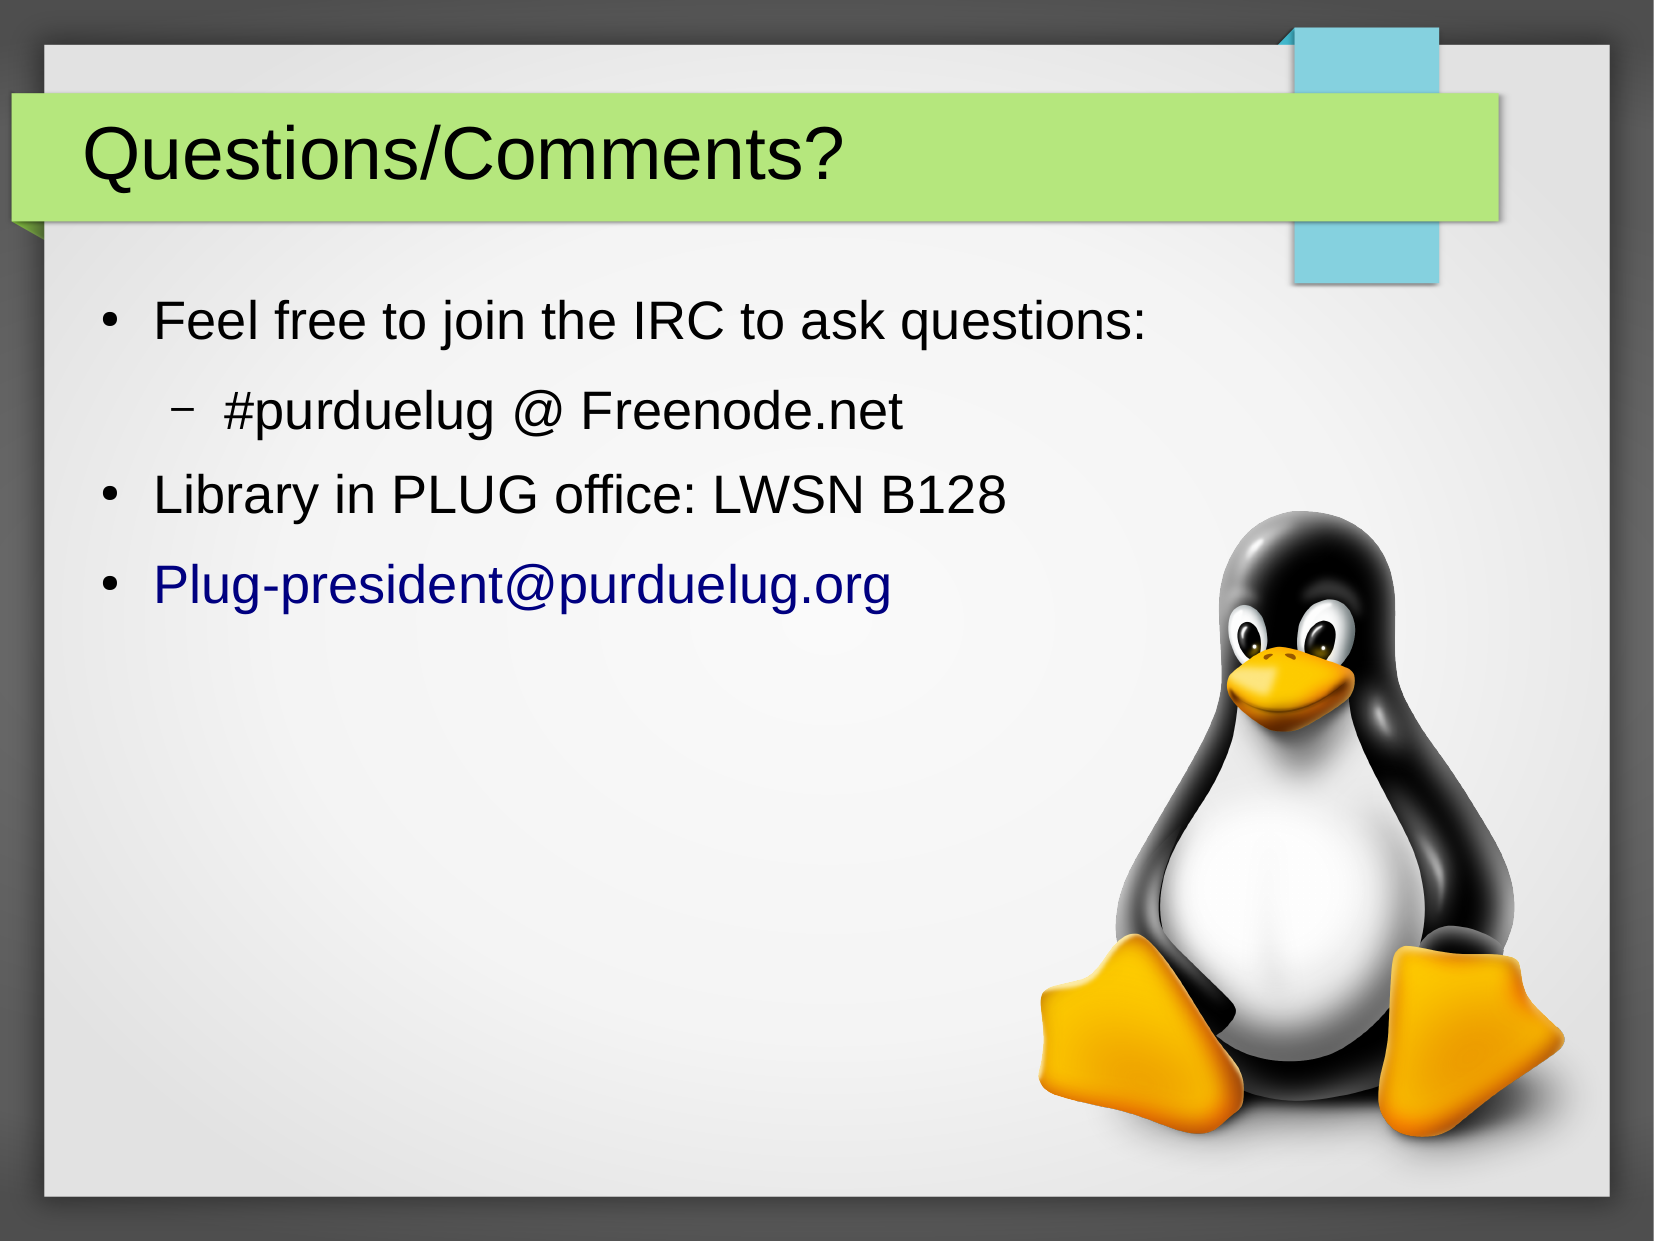

# Questions/Comments?
Feel free to join the IRC to ask questions:
#purduelug @ Freenode.net
Library in PLUG office: LWSN B128
Plug-president@purduelug.org